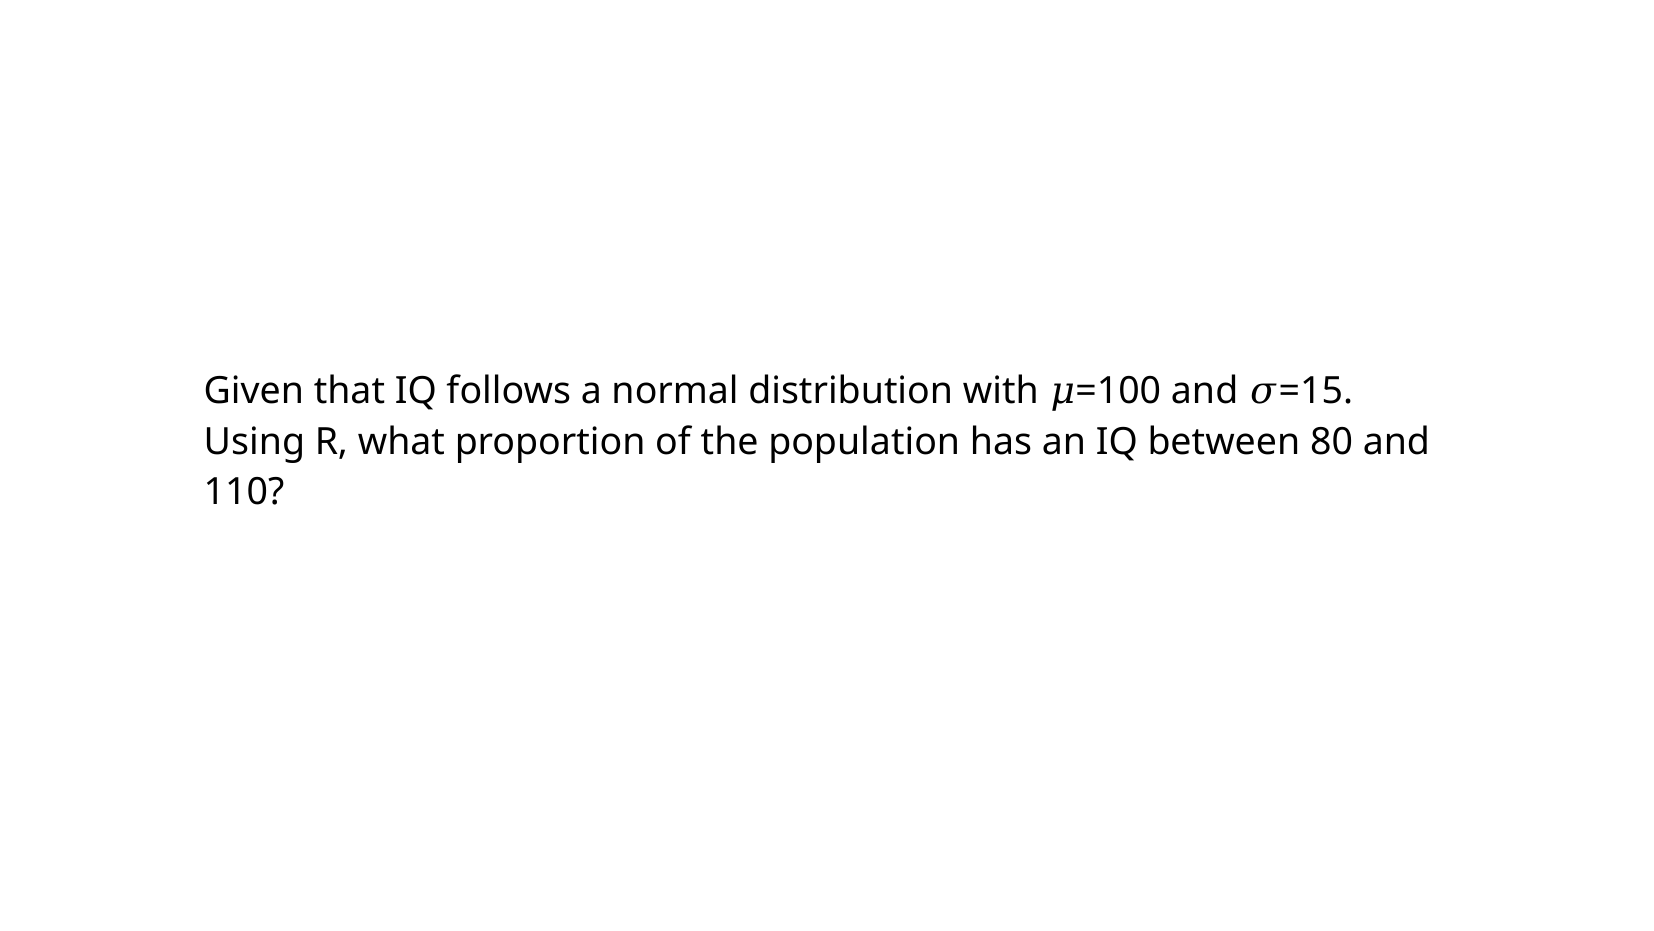

Given that IQ follows a normal distribution with 𝜇=100 and 𝜎=15.
Using R, what proportion of the population has an IQ between 80 and 110?